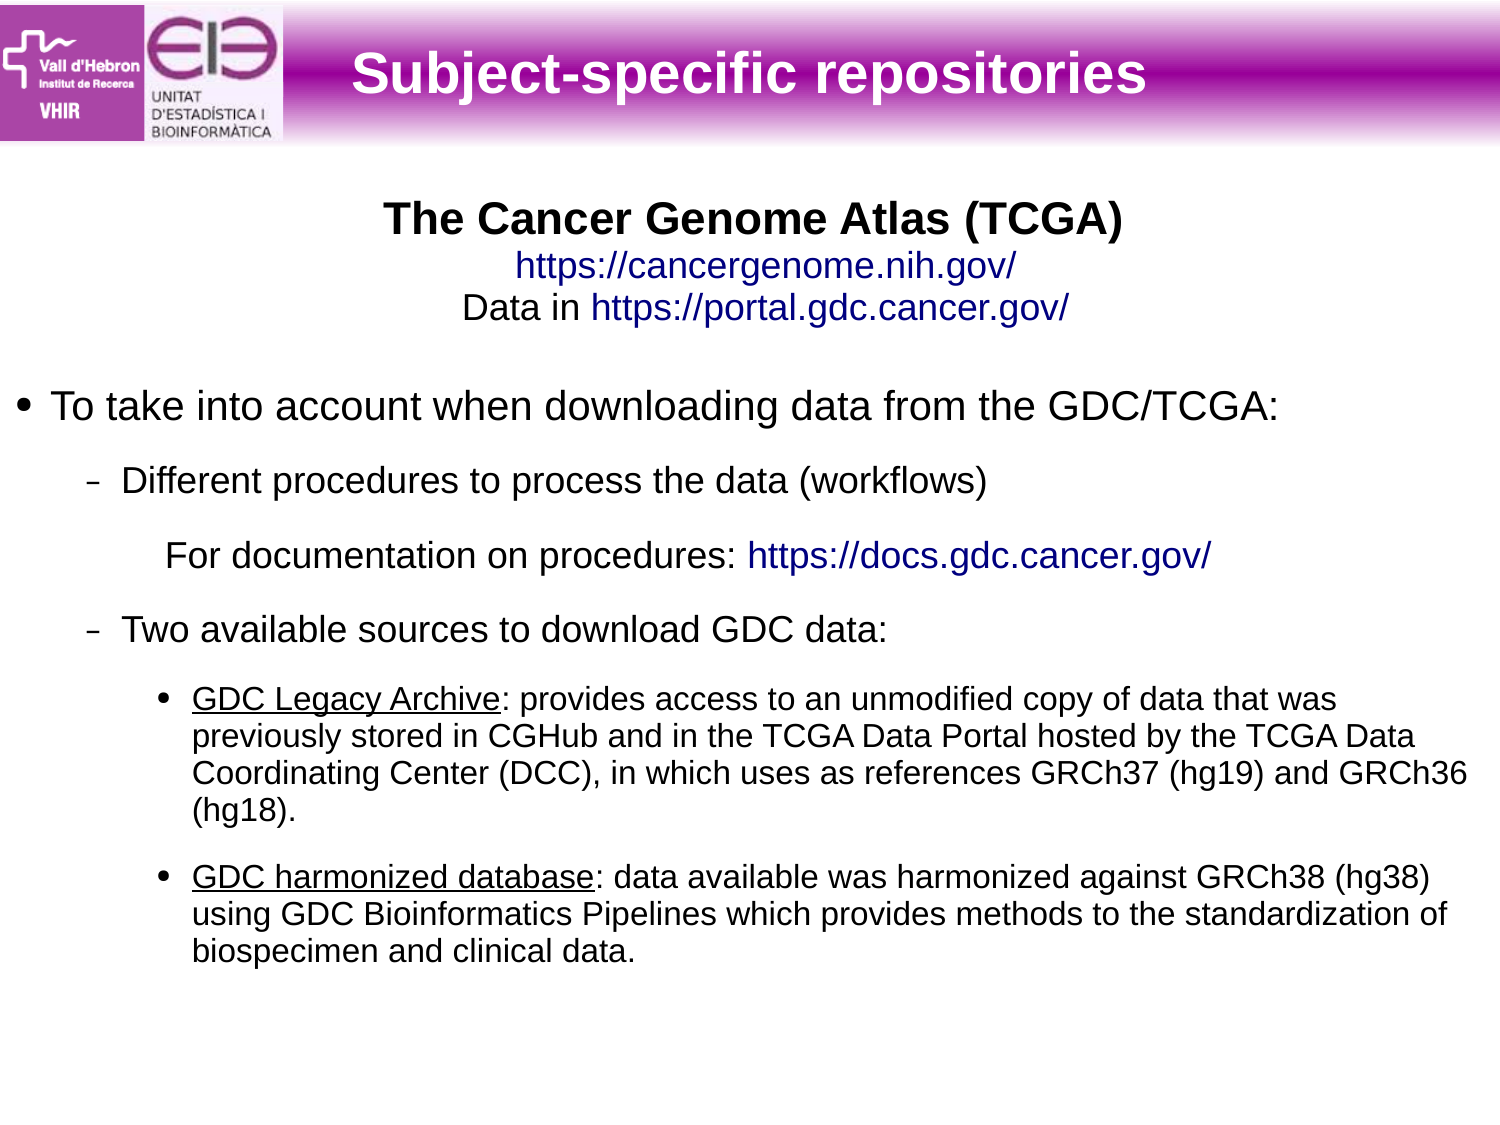

Subject-specific repositories
The Cancer Genome Atlas (TCGA)
https://cancergenome.nih.gov/
Data in https://portal.gdc.cancer.gov/
To take into account when downloading data from the GDC/TCGA:
Different procedures to process the data (workflows)
		For documentation on procedures: https://docs.gdc.cancer.gov/
Two available sources to download GDC data:
GDC Legacy Archive: provides access to an unmodified copy of data that was previously stored in CGHub and in the TCGA Data Portal hosted by the TCGA Data Coordinating Center (DCC), in which uses as references GRCh37 (hg19) and GRCh36 (hg18).
GDC harmonized database: data available was harmonized against GRCh38 (hg38) using GDC Bioinformatics Pipelines which provides methods to the standardization of biospecimen and clinical data.